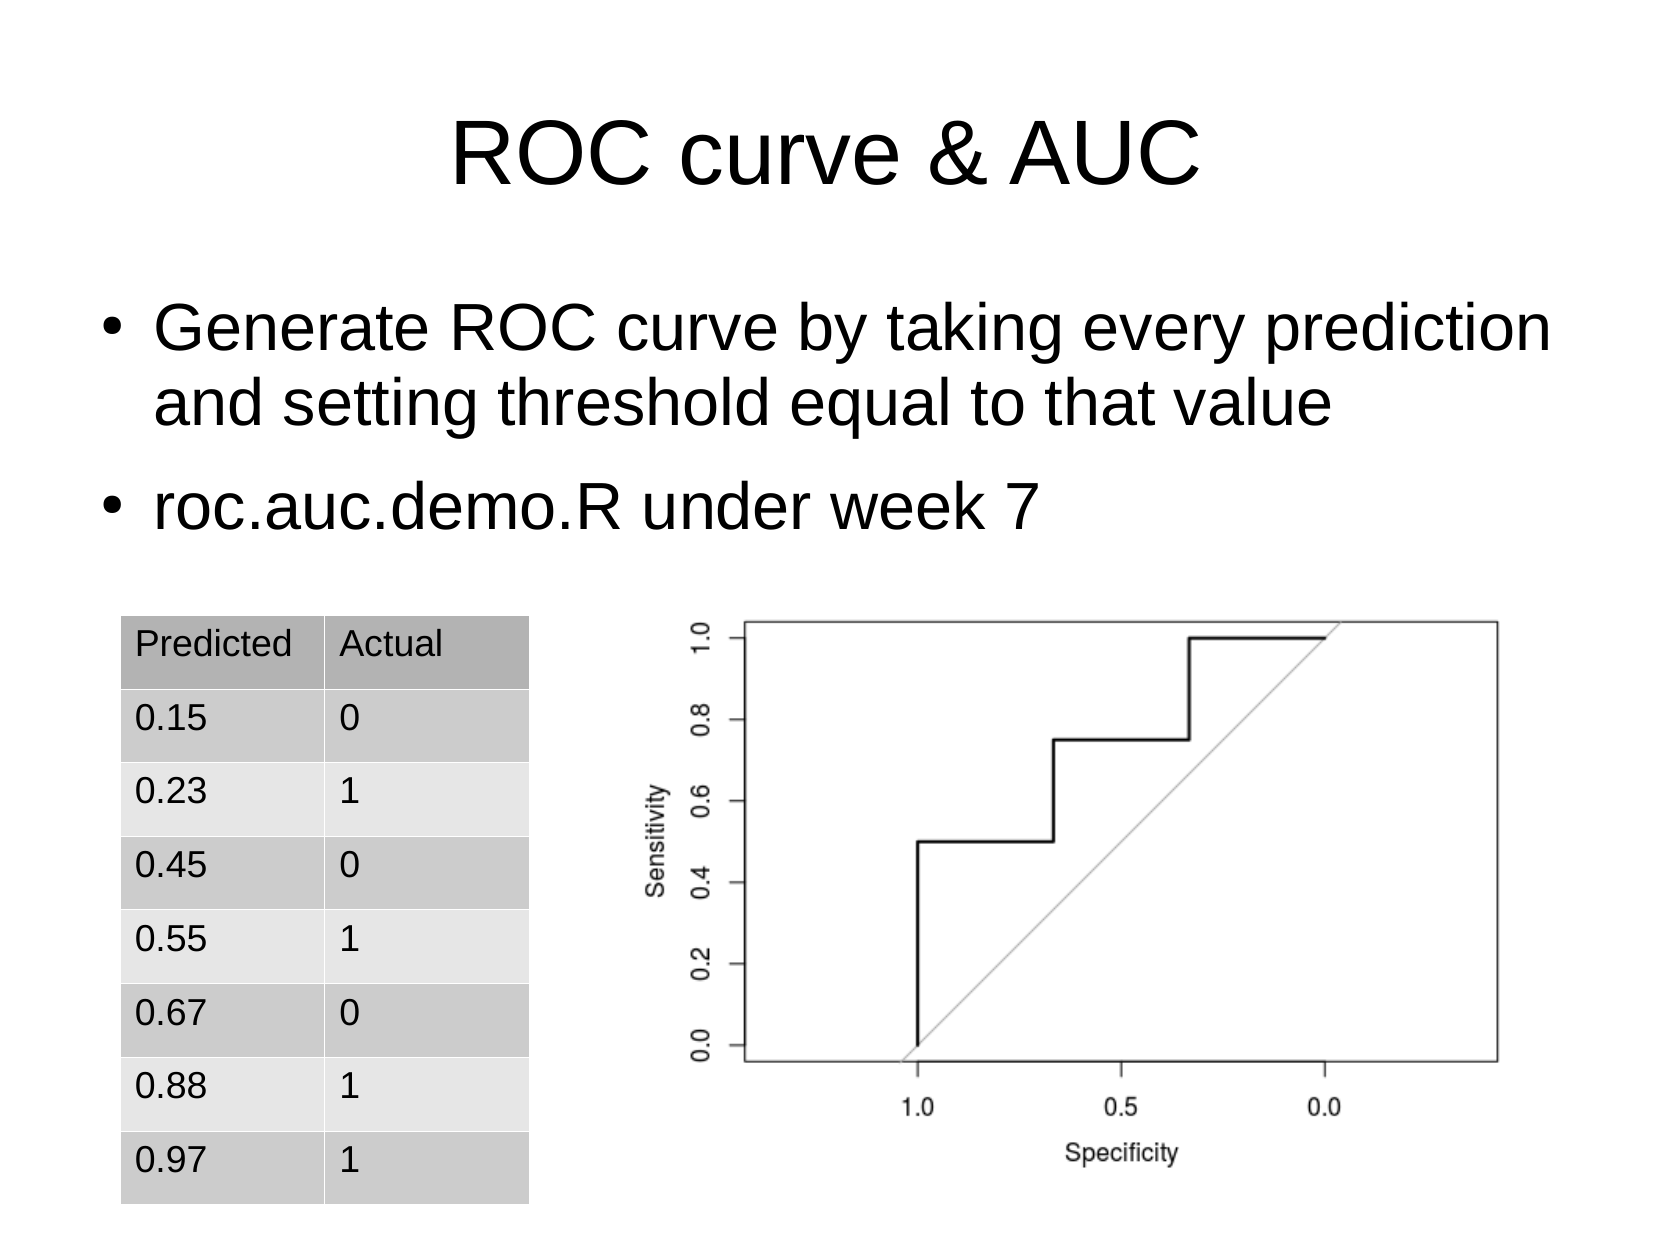

# ROC curve & AUC
Generate ROC curve by taking every prediction and setting threshold equal to that value
roc.auc.demo.R under week 7
| Predicted | Actual |
| --- | --- |
| 0.15 | 0 |
| 0.23 | 1 |
| 0.45 | 0 |
| 0.55 | 1 |
| 0.67 | 0 |
| 0.88 | 1 |
| 0.97 | 1 |